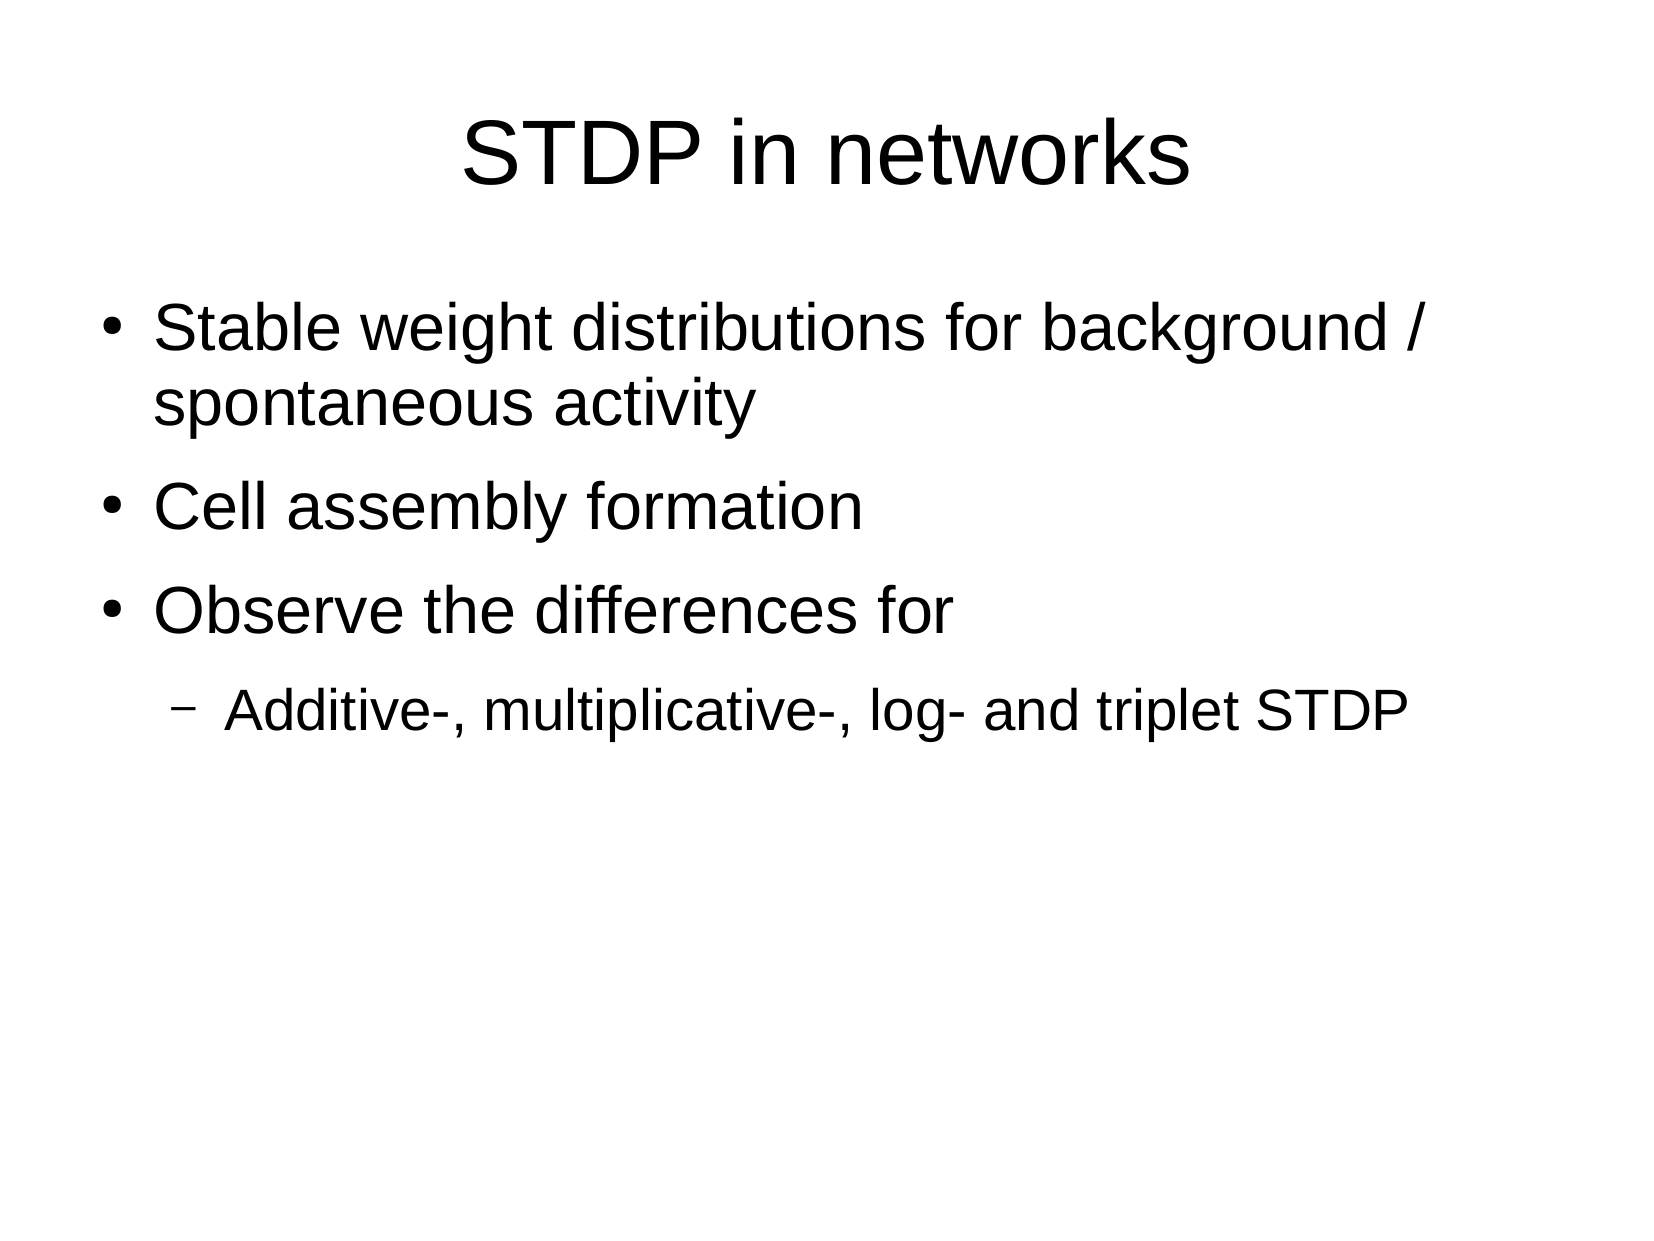

# STDP in networks
Stable weight distributions for background / spontaneous activity
Cell assembly formation
Observe the differences for
Additive-, multiplicative-, log- and triplet STDP